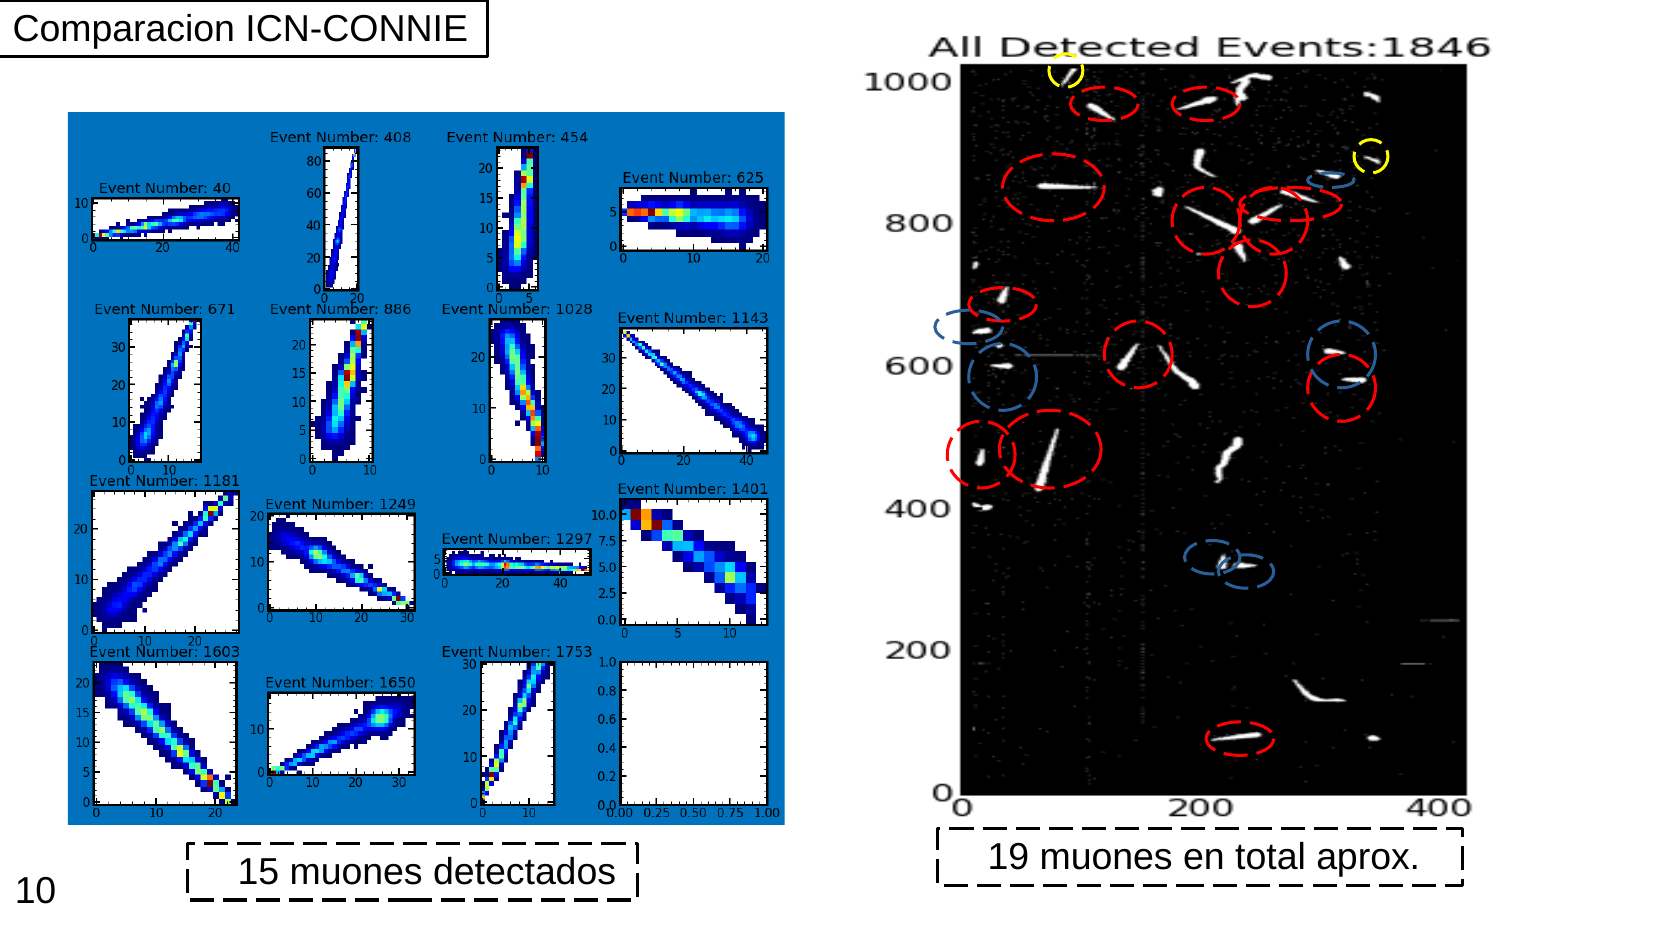

Comparacion ICN-CONNIE
19 muones en total aprox.
15 muones detectados